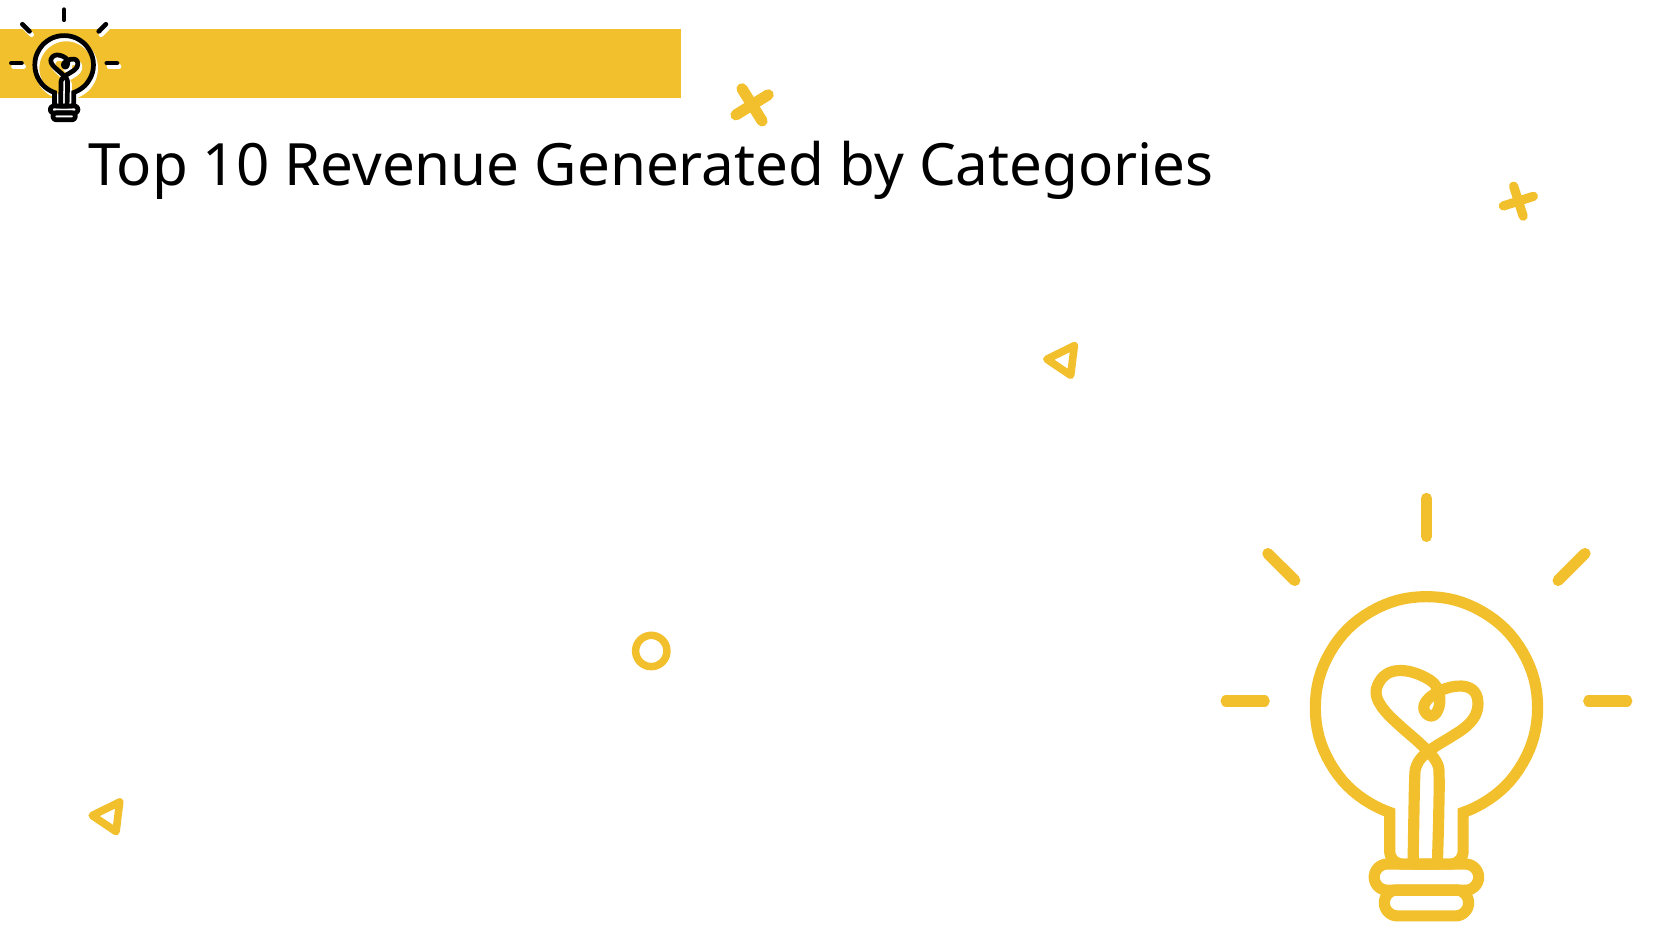

# Top 10 Revenue Generated by Categories